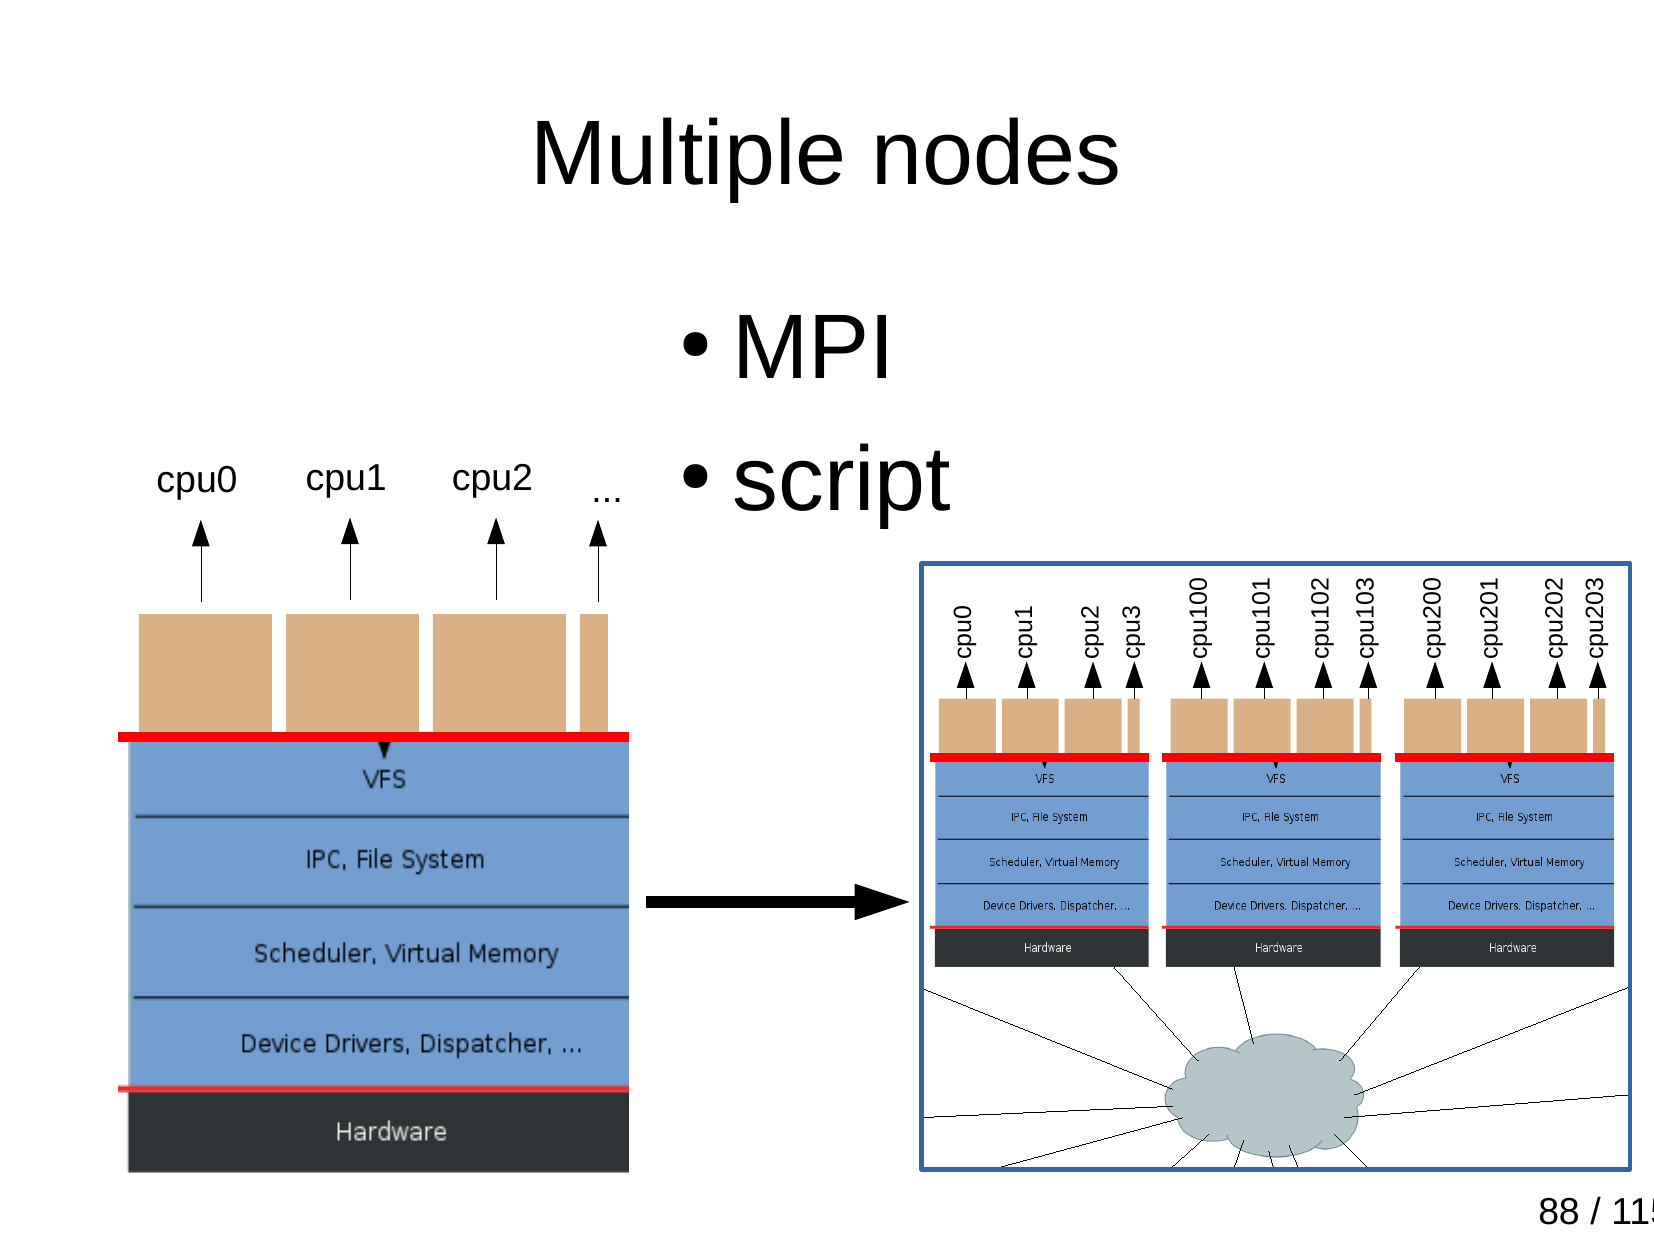

# Multiple nodes
MPI
script
cpu1
cpu2
cpu0
...
cpu100
cpu101
cpu102
cpu103
cpu200
cpu201
cpu202
cpu203
cpu0
cpu1
cpu2
cpu3